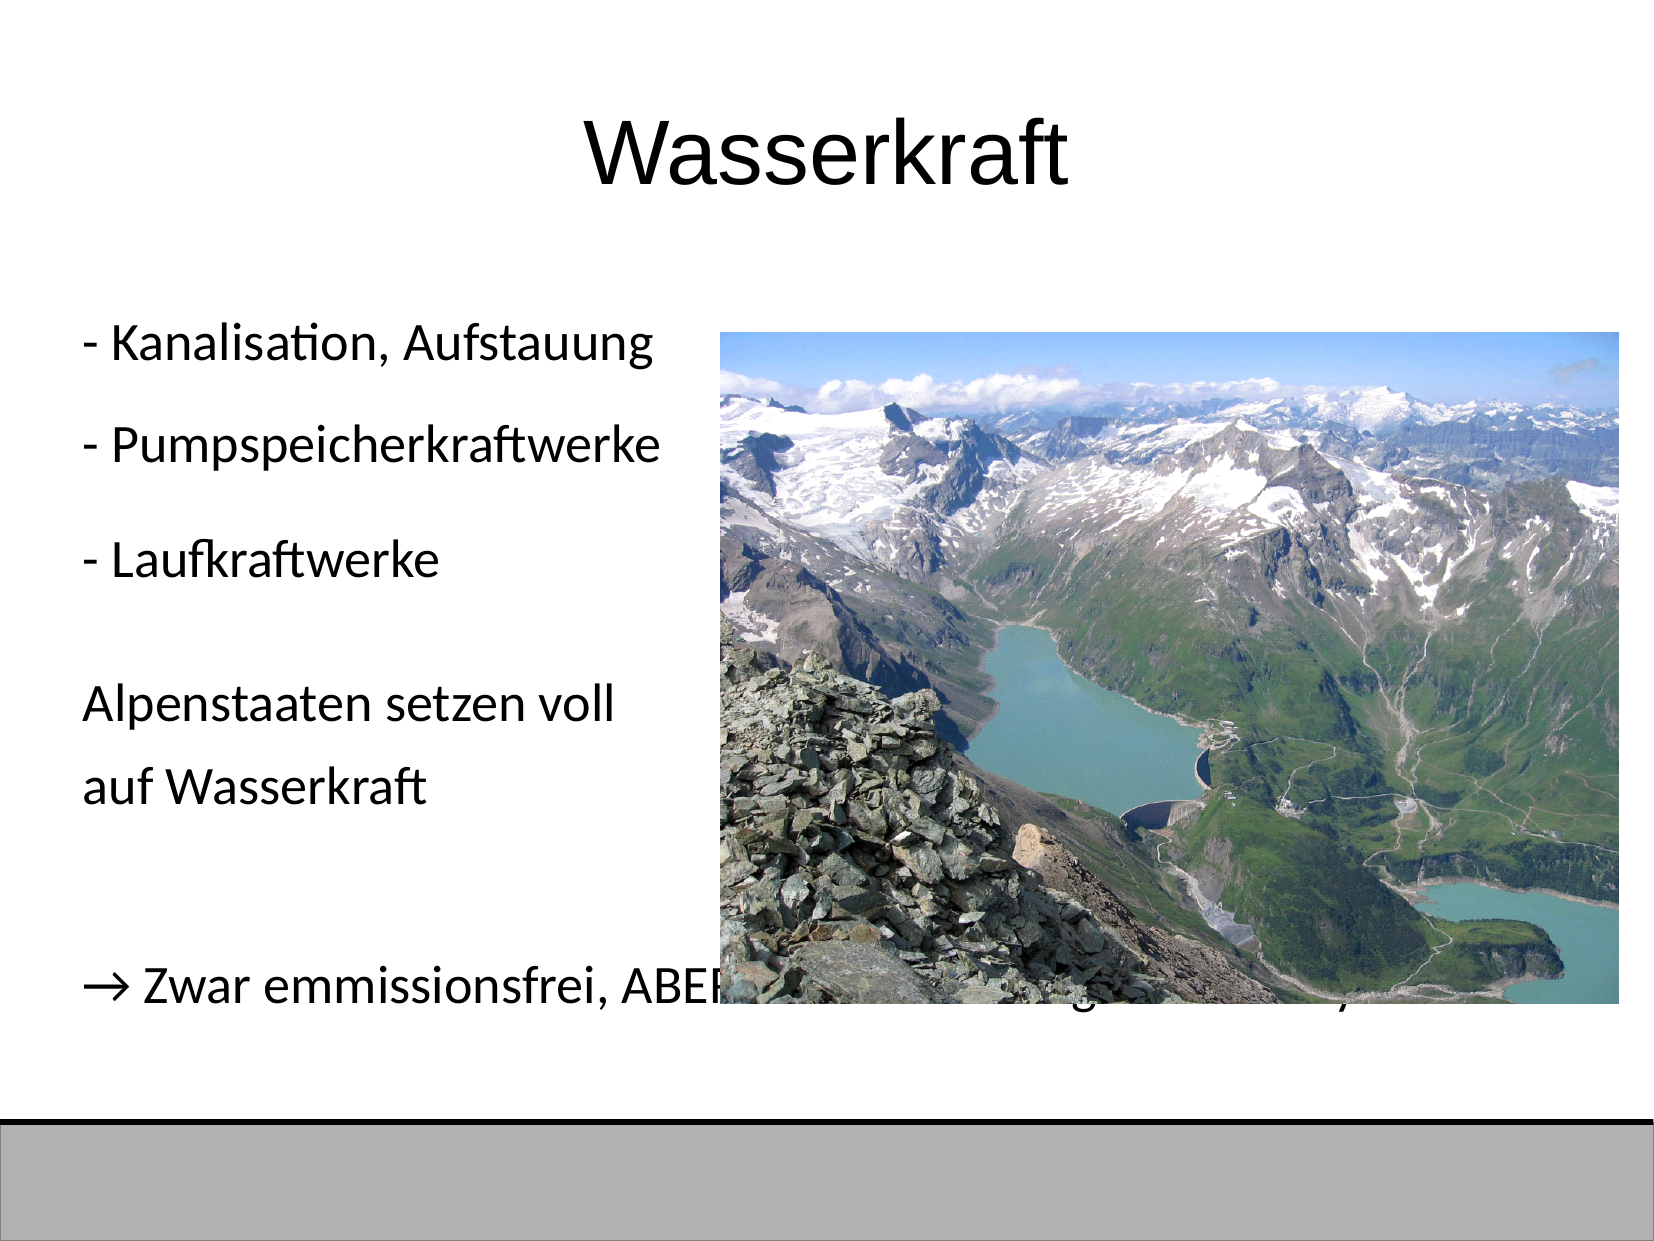

# Wasserkraft
- Kanalisation, Aufstauung
- Pumpspeicherkraftwerke
- Laufkraftwerke
Alpenstaaten setzen voll
auf Wasserkraft
→ Zwar emmissionsfrei, ABER drastischer Eingriff in Ökosystem!